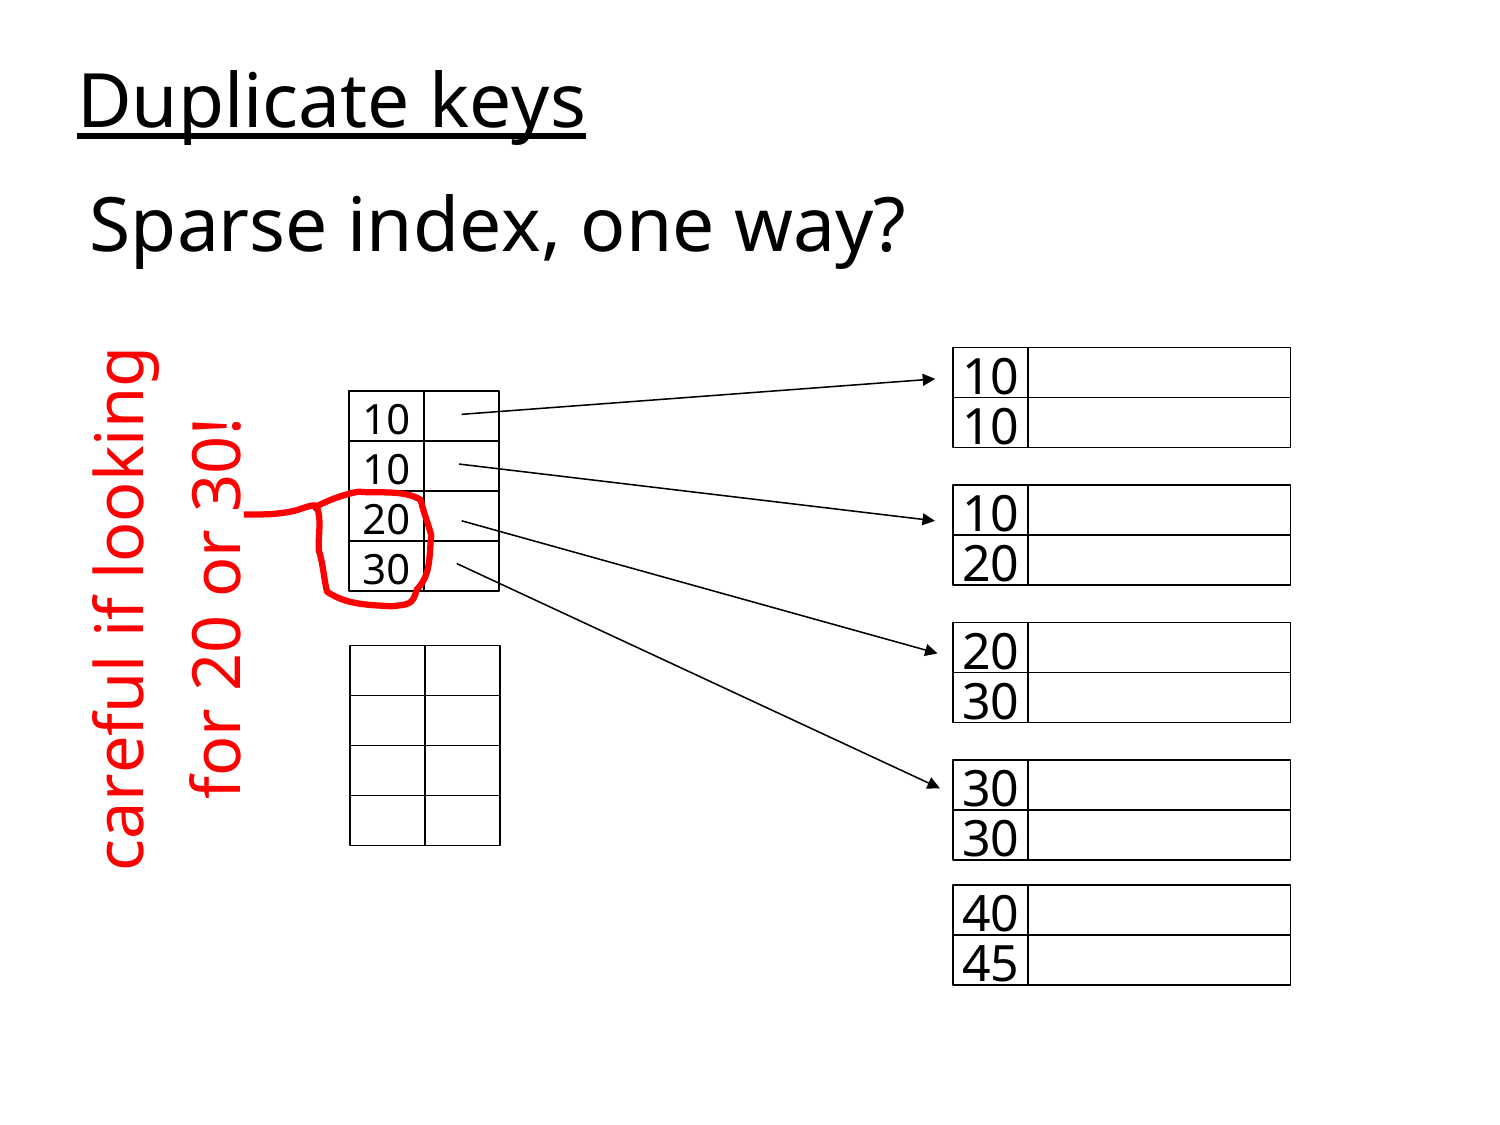

Duplicate keys
Sparse index, one way?
10
10
careful if looking
for 20 or 30!
10
10
10
20
20
30
20
30
30
30
40
45